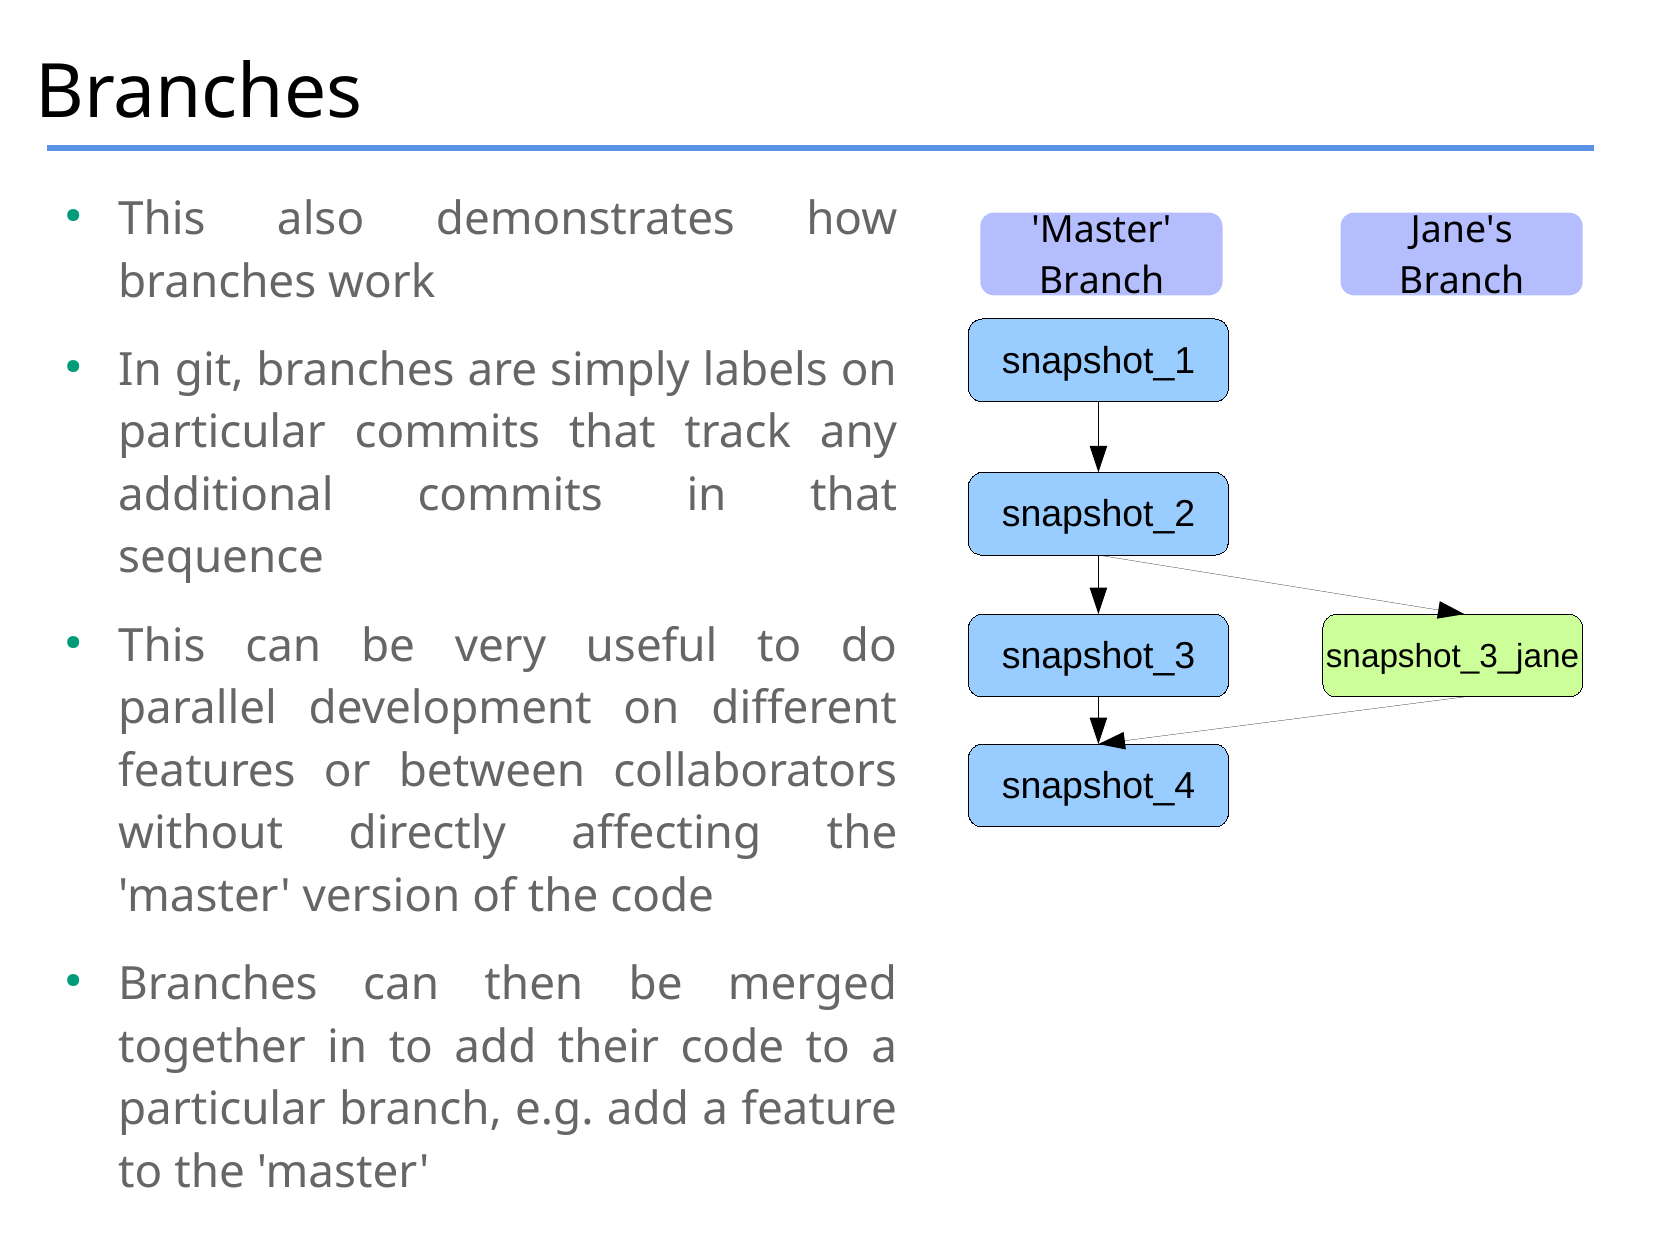

# Branches
This also demonstrates how branches work
In git, branches are simply labels on particular commits that track any additional commits in that sequence
This can be very useful to do parallel development on different features or between collaborators without directly affecting the 'master' version of the code
Branches can then be merged together in to add their code to a particular branch, e.g. add a feature to the 'master'
'Master' Branch
Jane's Branch
snapshot_1
snapshot_2
snapshot_3
snapshot_3_jane
snapshot_4